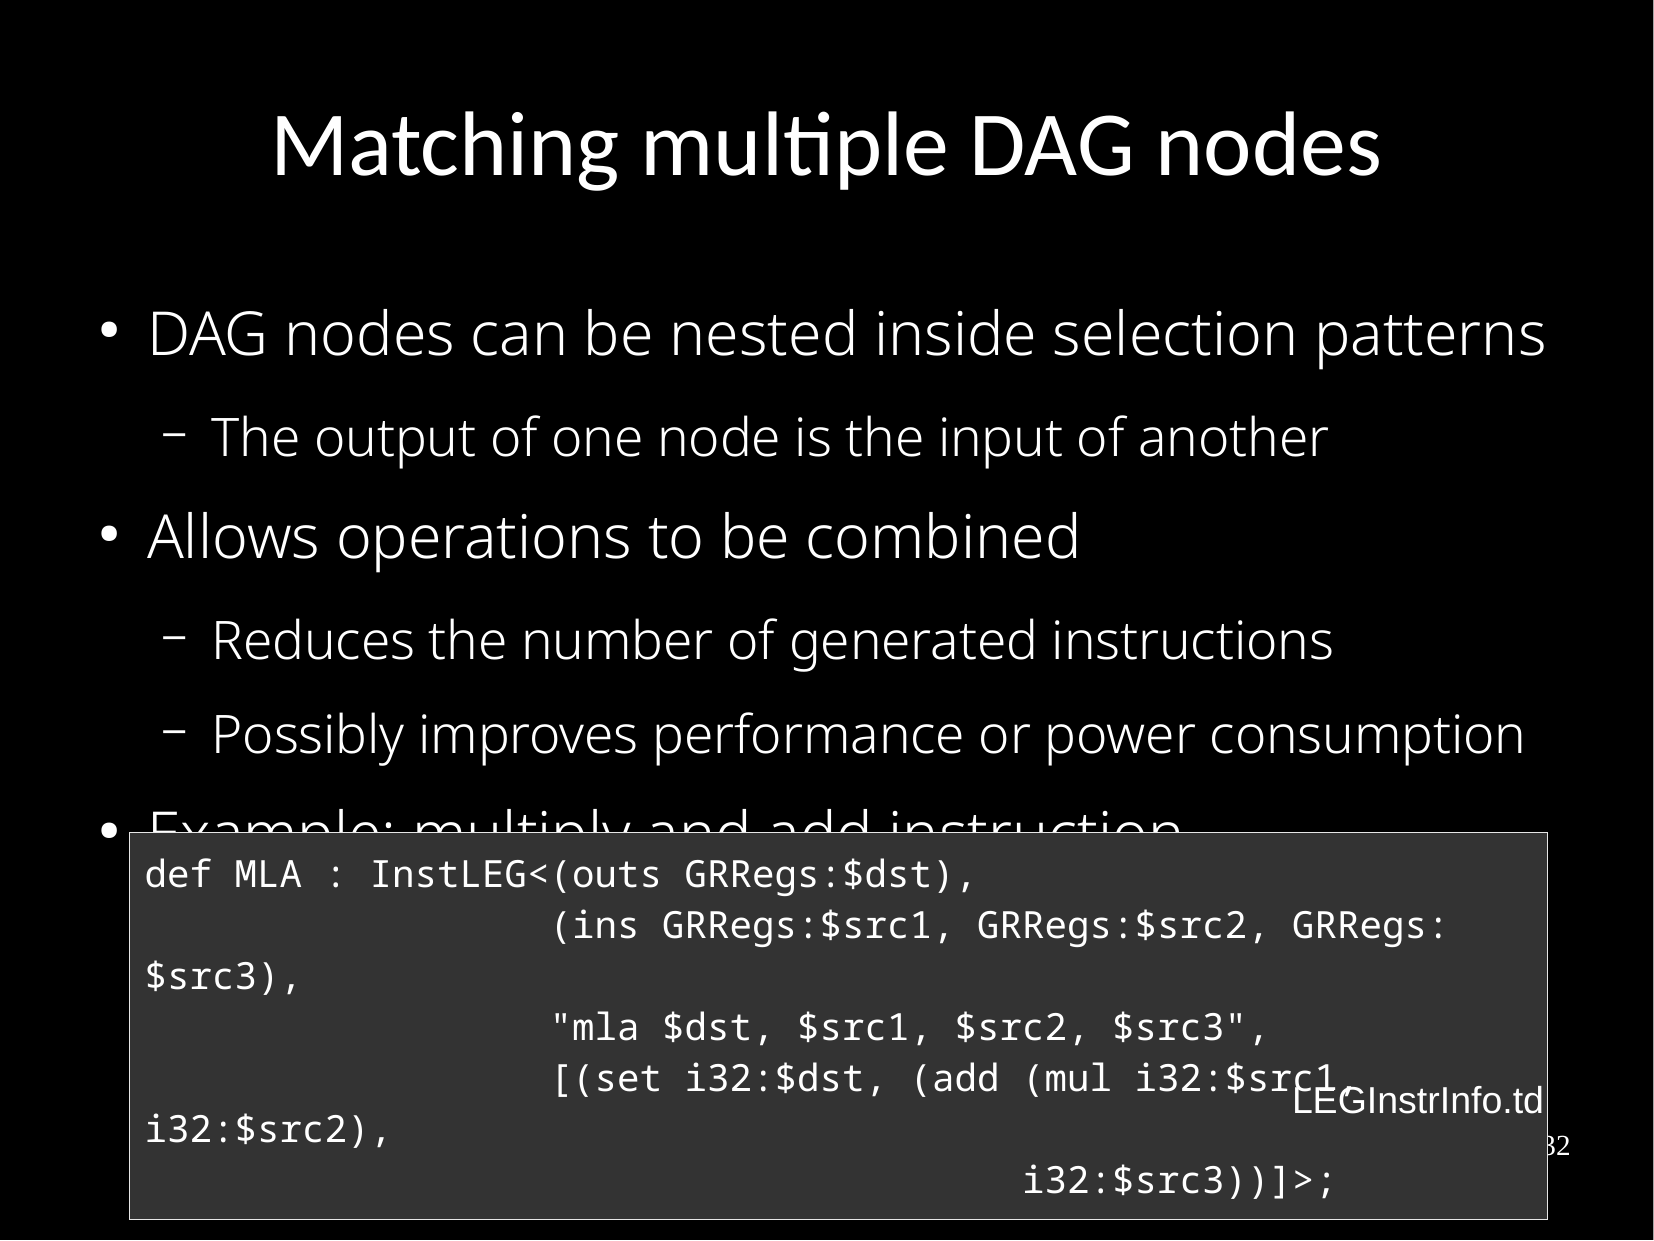

# Matching multiple DAG nodes
DAG nodes can be nested inside selection patterns
The output of one node is the input of another
Allows operations to be combined
Reduces the number of generated instructions
Possibly improves performance or power consumption
Example: multiply and add instruction
def MLA : InstLEG<(outs GRRegs:$dst),
 (ins GRRegs:$src1, GRRegs:$src2, GRRegs:$src3),
 "mla $dst, $src1, $src2, $src3",
 [(set i32:$dst, (add (mul i32:$src1, i32:$src2),
 i32:$src3))]>;
LEGInstrInfo.td
32